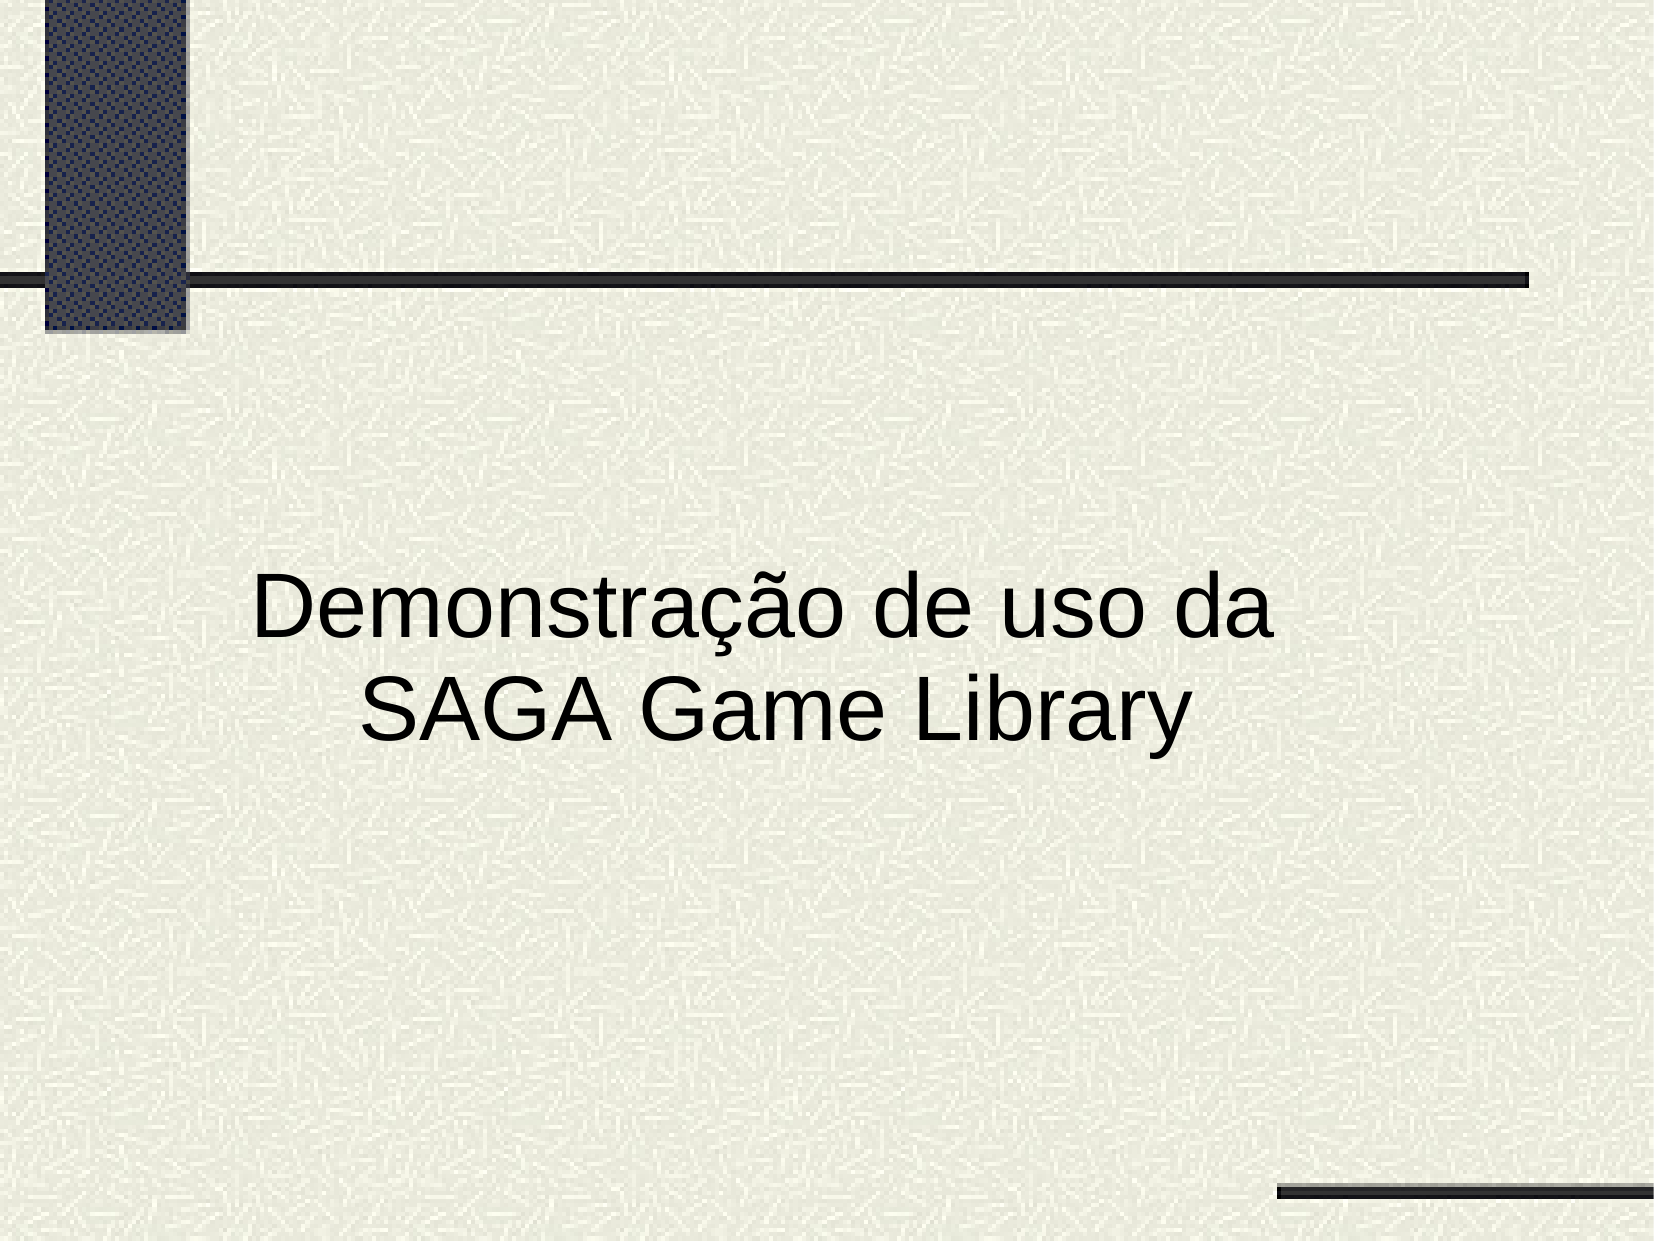

Demonstração de uso da
SAGA Game Library